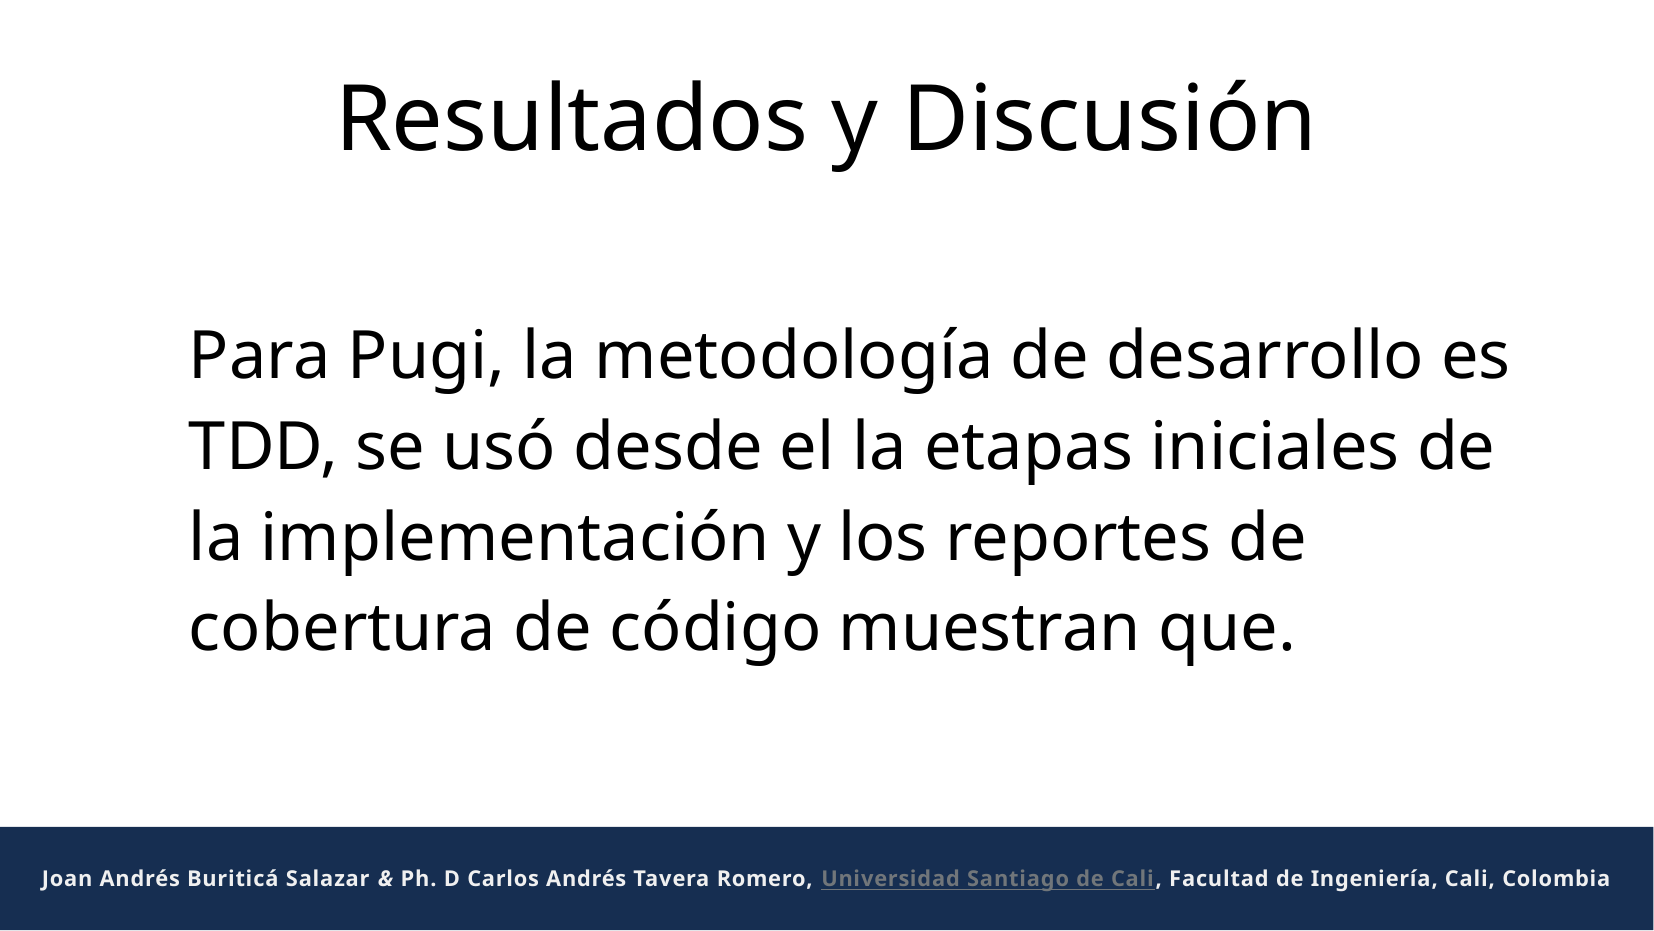

# Resultados y Discusión
Para Pugi, la metodología de desarrollo es TDD, se usó desde el la etapas iniciales de la implementación y los reportes de cobertura de código muestran que.